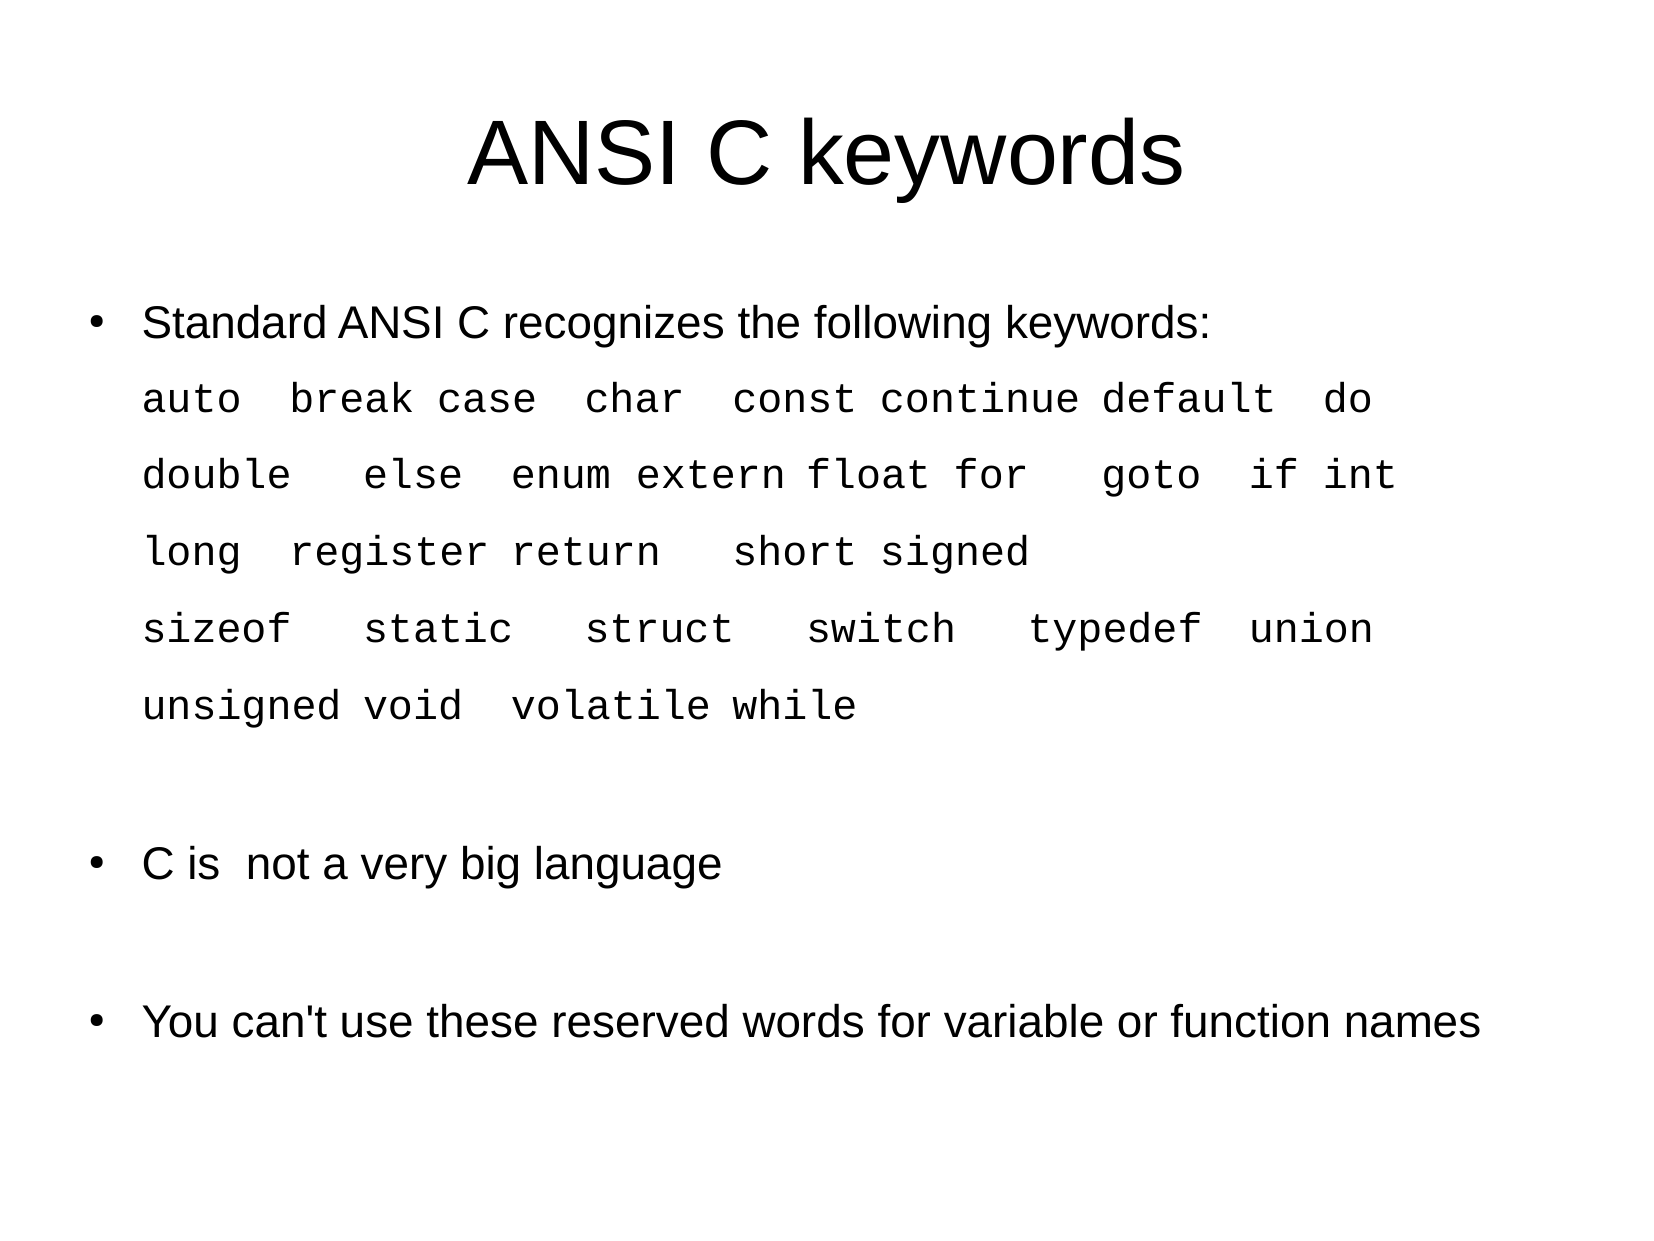

# ANSI C keywords
Standard ANSI C recognizes the following keywords:
auto	break	case	char	const	continue	default	do
double	else	enum extern	float	for	goto	if	int
long	register	return	short	signed
sizeof	static	struct	switch	typedef	union
unsigned	void	volatile	while
C is not a very big language
You can't use these reserved words for variable or function names